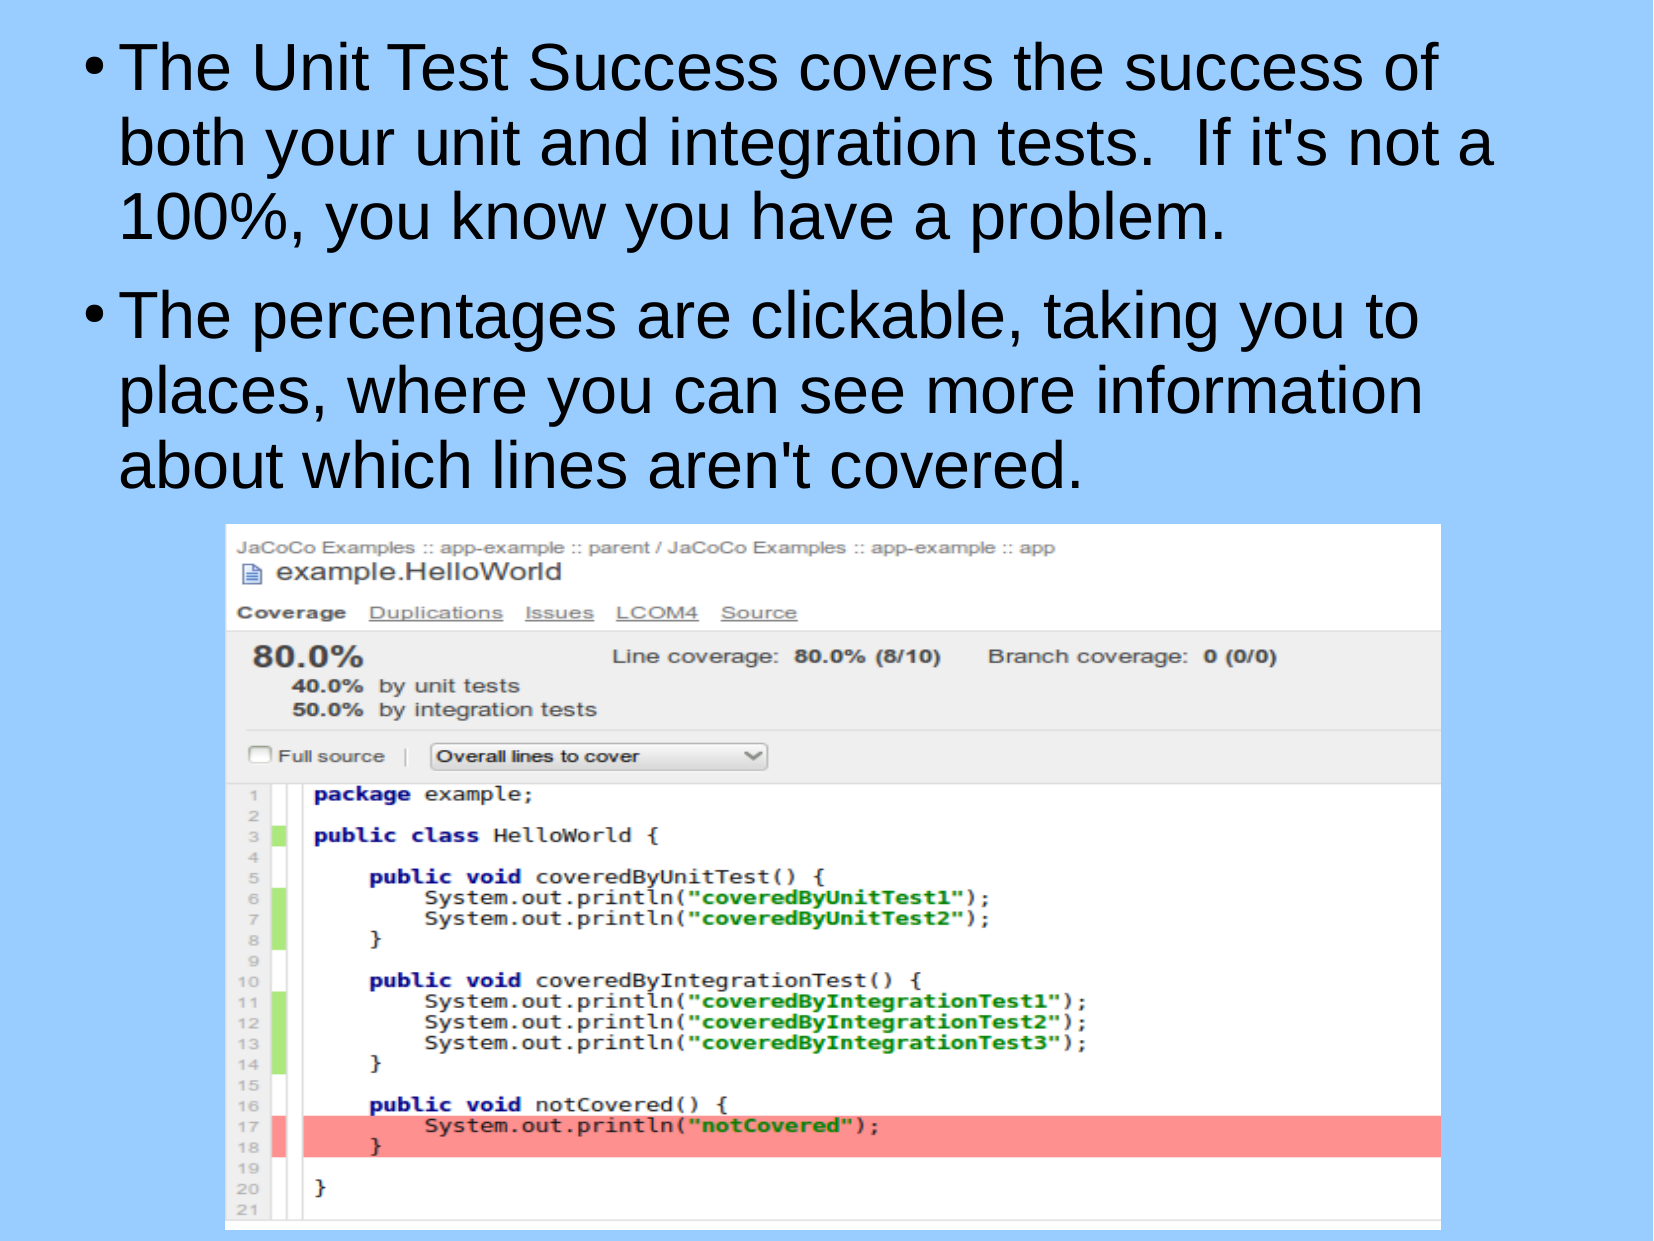

# The Unit Test Success covers the success of both your unit and integration tests. If it's not a 100%, you know you have a problem.
The percentages are clickable, taking you to places, where you can see more information about which lines aren't covered.